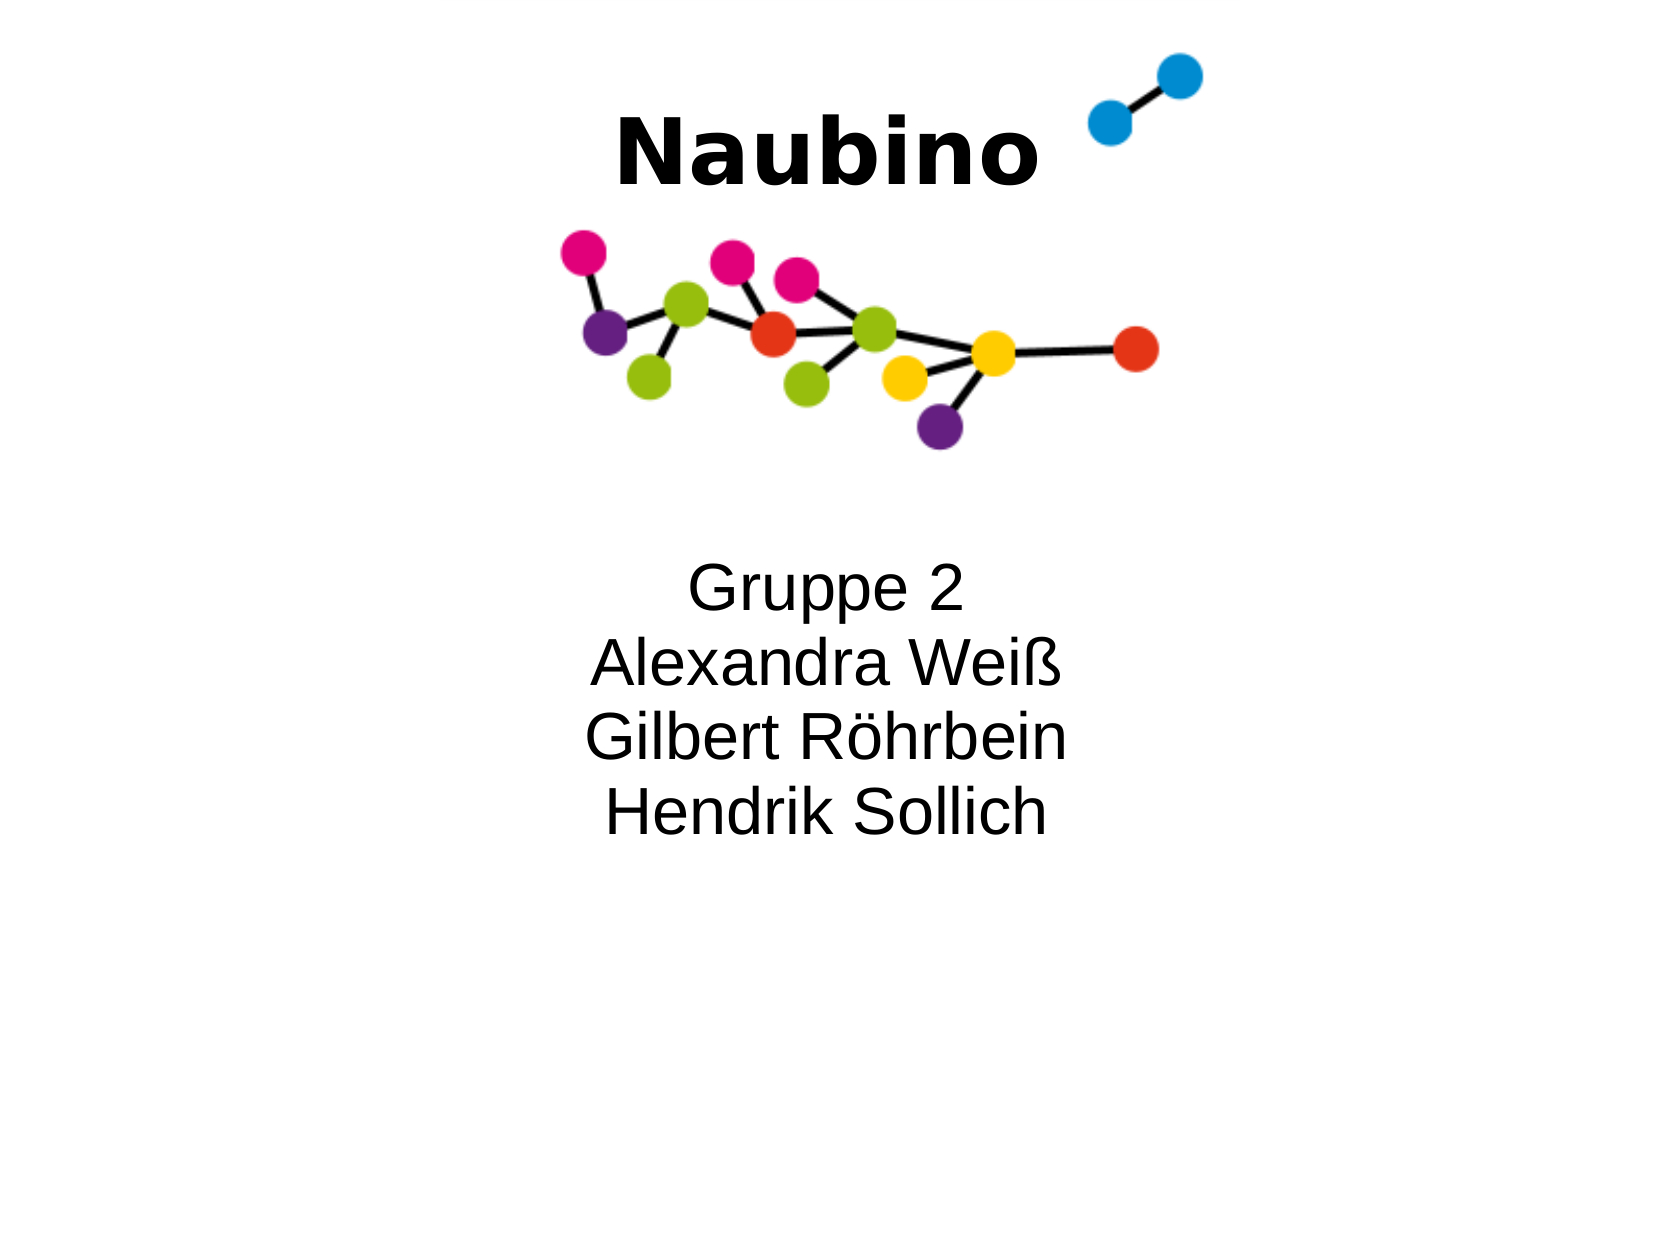

Naubino
# Gruppe 2
Alexandra Weiß
Gilbert Röhrbein
Hendrik Sollich